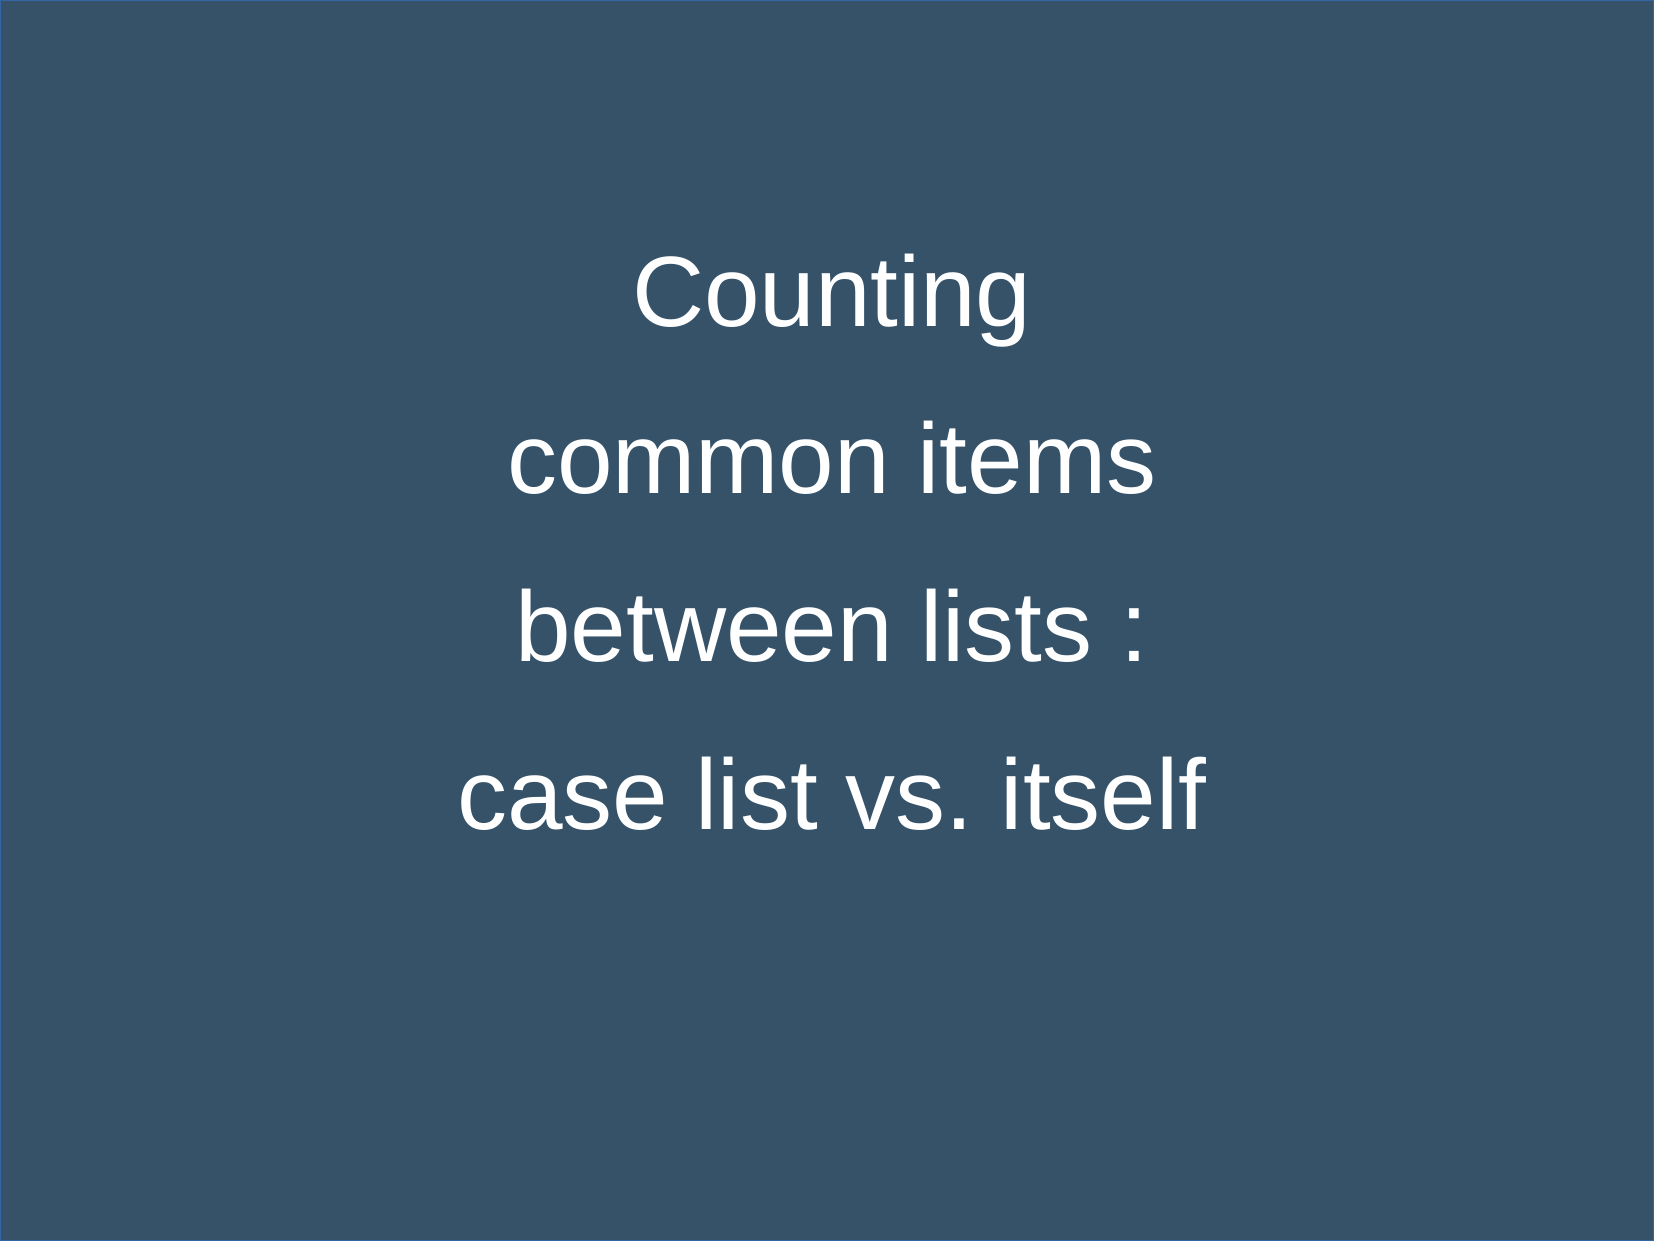

Counting
common items
between lists :
case list vs. itself